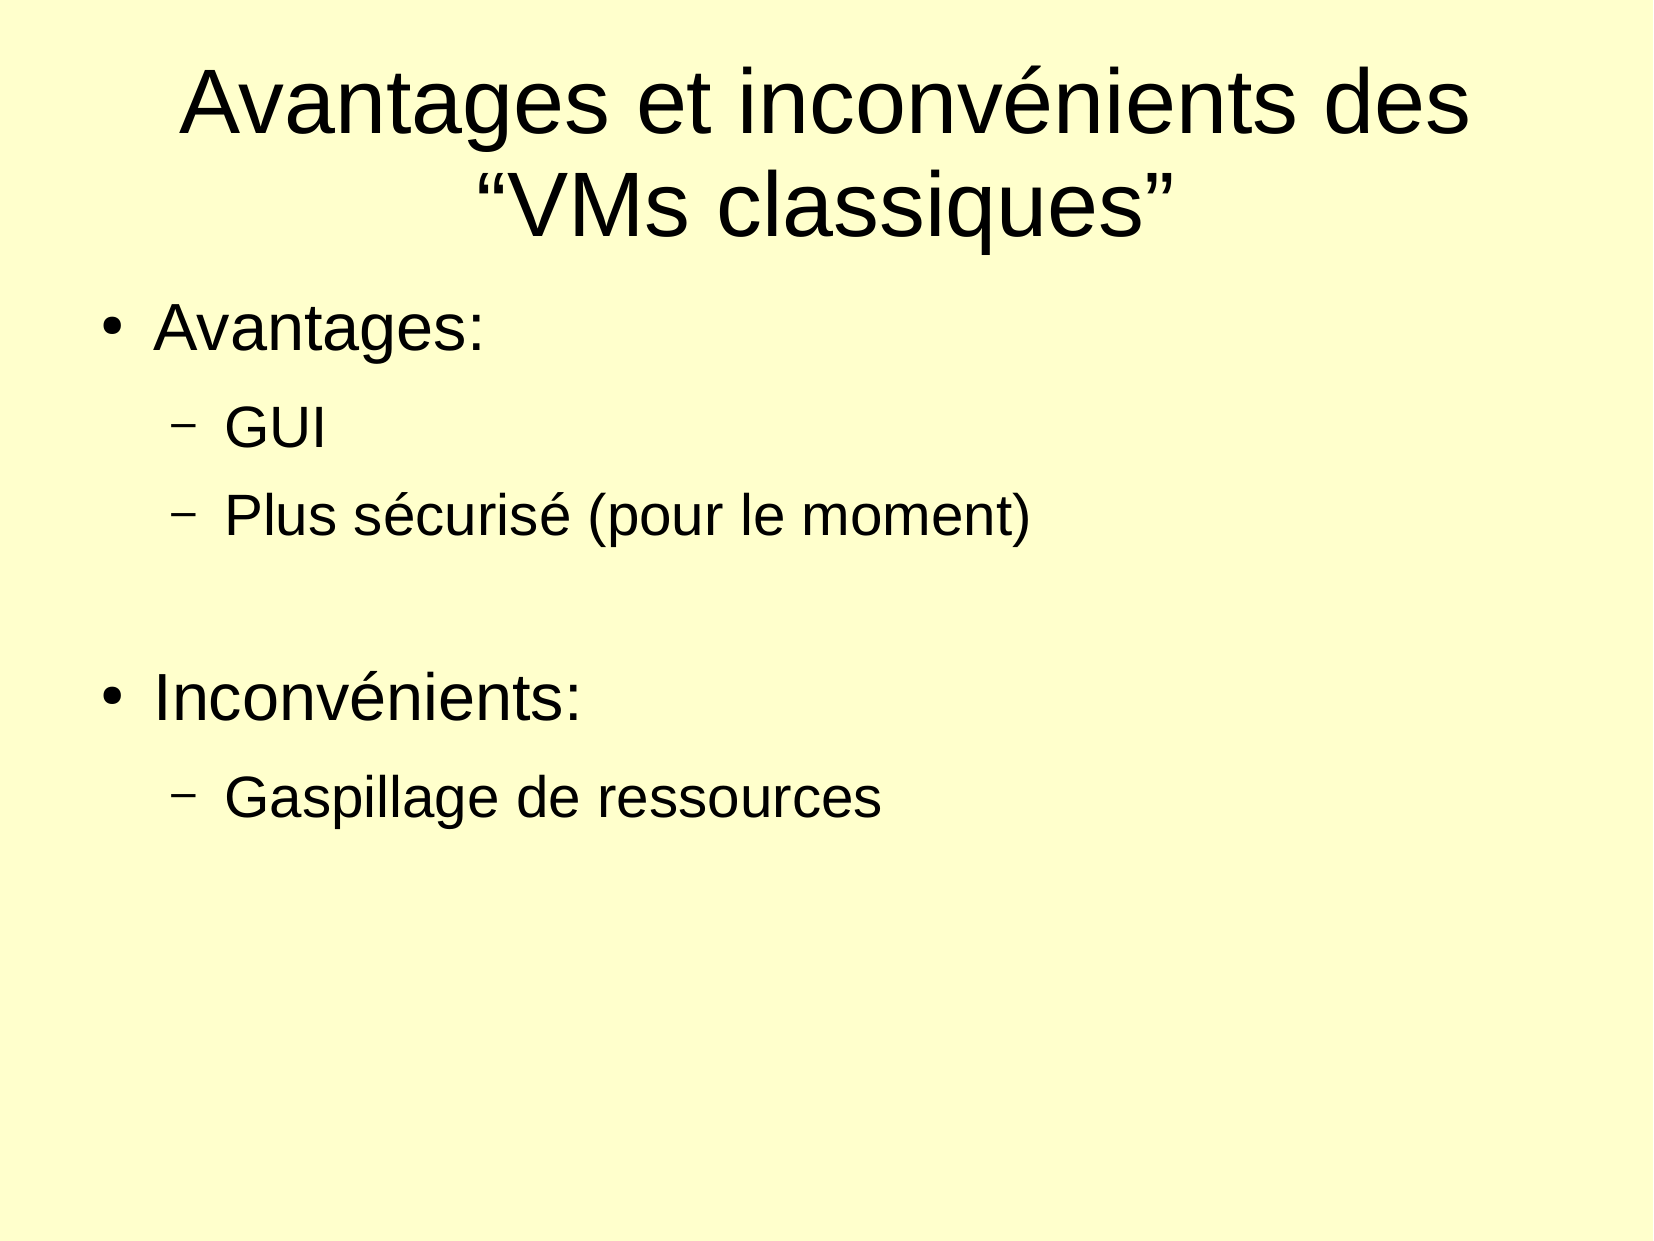

# Avantages et inconvénients des “VMs classiques”
Avantages:
GUI
Plus sécurisé (pour le moment)
Inconvénients:
Gaspillage de ressources